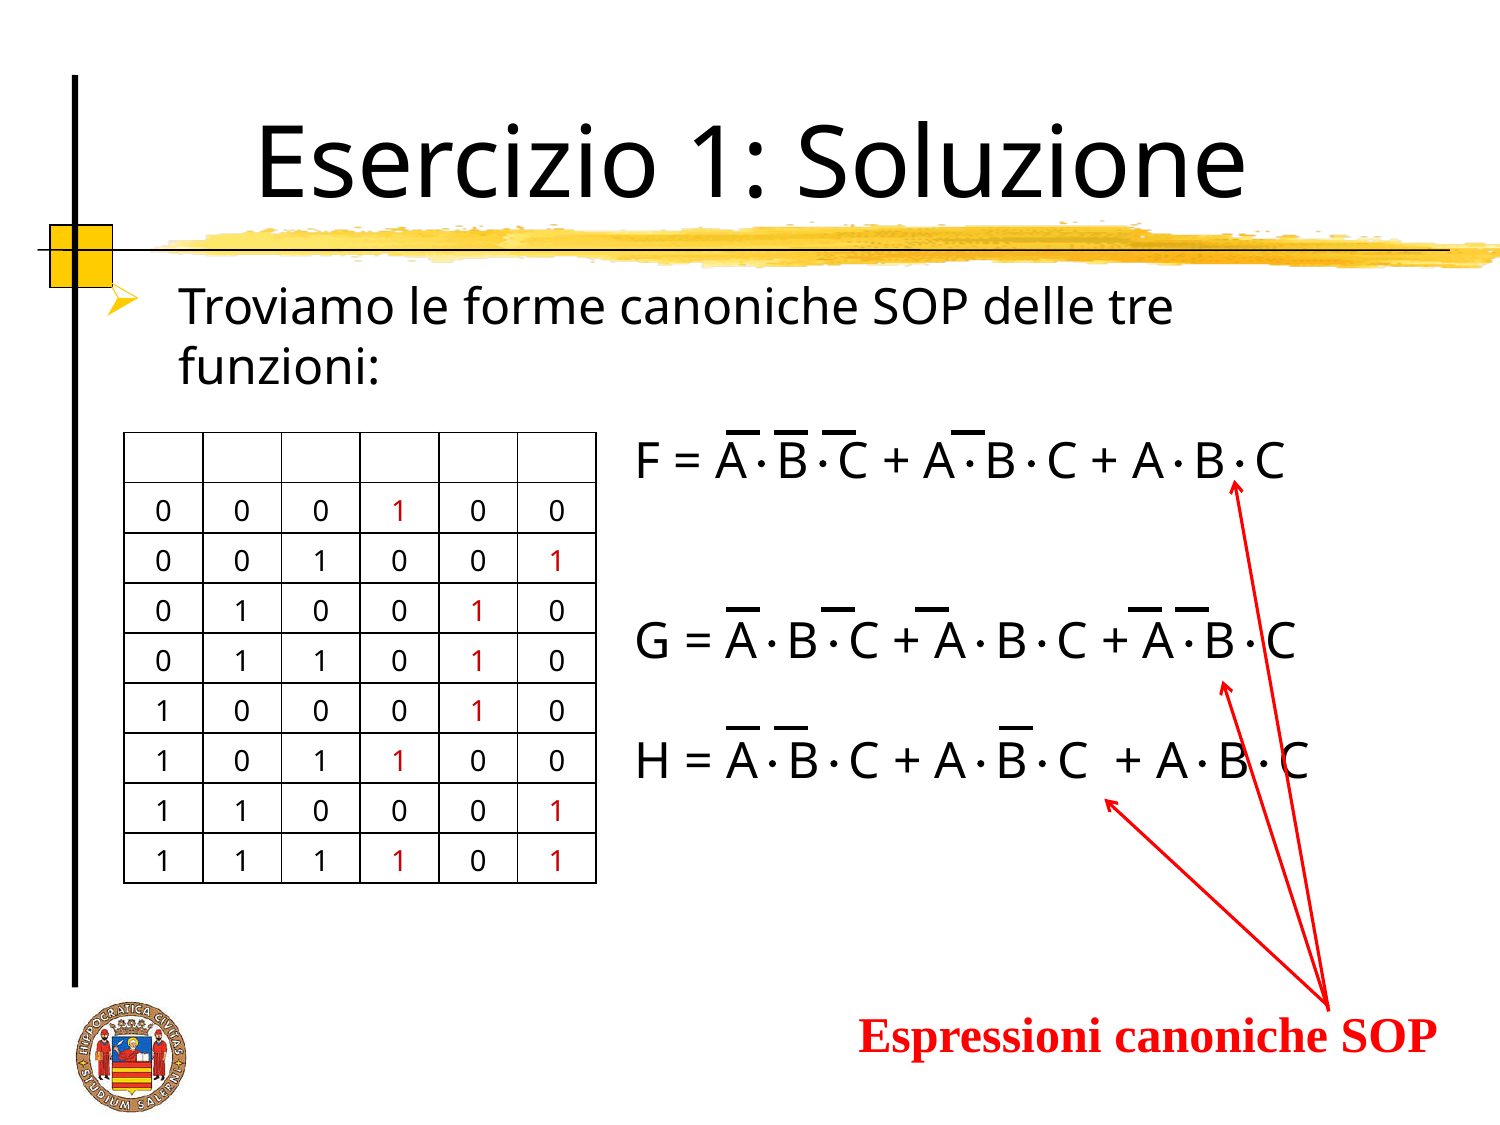

# Esercizio 1: Soluzione
Troviamo le forme canoniche SOP delle tre funzioni:
F = ABC + ABC + ABC
G = ABC + ABC + ABC
H = ABC + ABC + ABC
| A | B | C | F | G | H |
| --- | --- | --- | --- | --- | --- |
| 0 | 0 | 0 | 1 | 0 | 0 |
| 0 | 0 | 1 | 0 | 0 | 1 |
| 0 | 1 | 0 | 0 | 1 | 0 |
| 0 | 1 | 1 | 0 | 1 | 0 |
| 1 | 0 | 0 | 0 | 1 | 0 |
| 1 | 0 | 1 | 1 | 0 | 0 |
| 1 | 1 | 0 | 0 | 0 | 1 |
| 1 | 1 | 1 | 1 | 0 | 1 |
Espressioni canoniche SOP